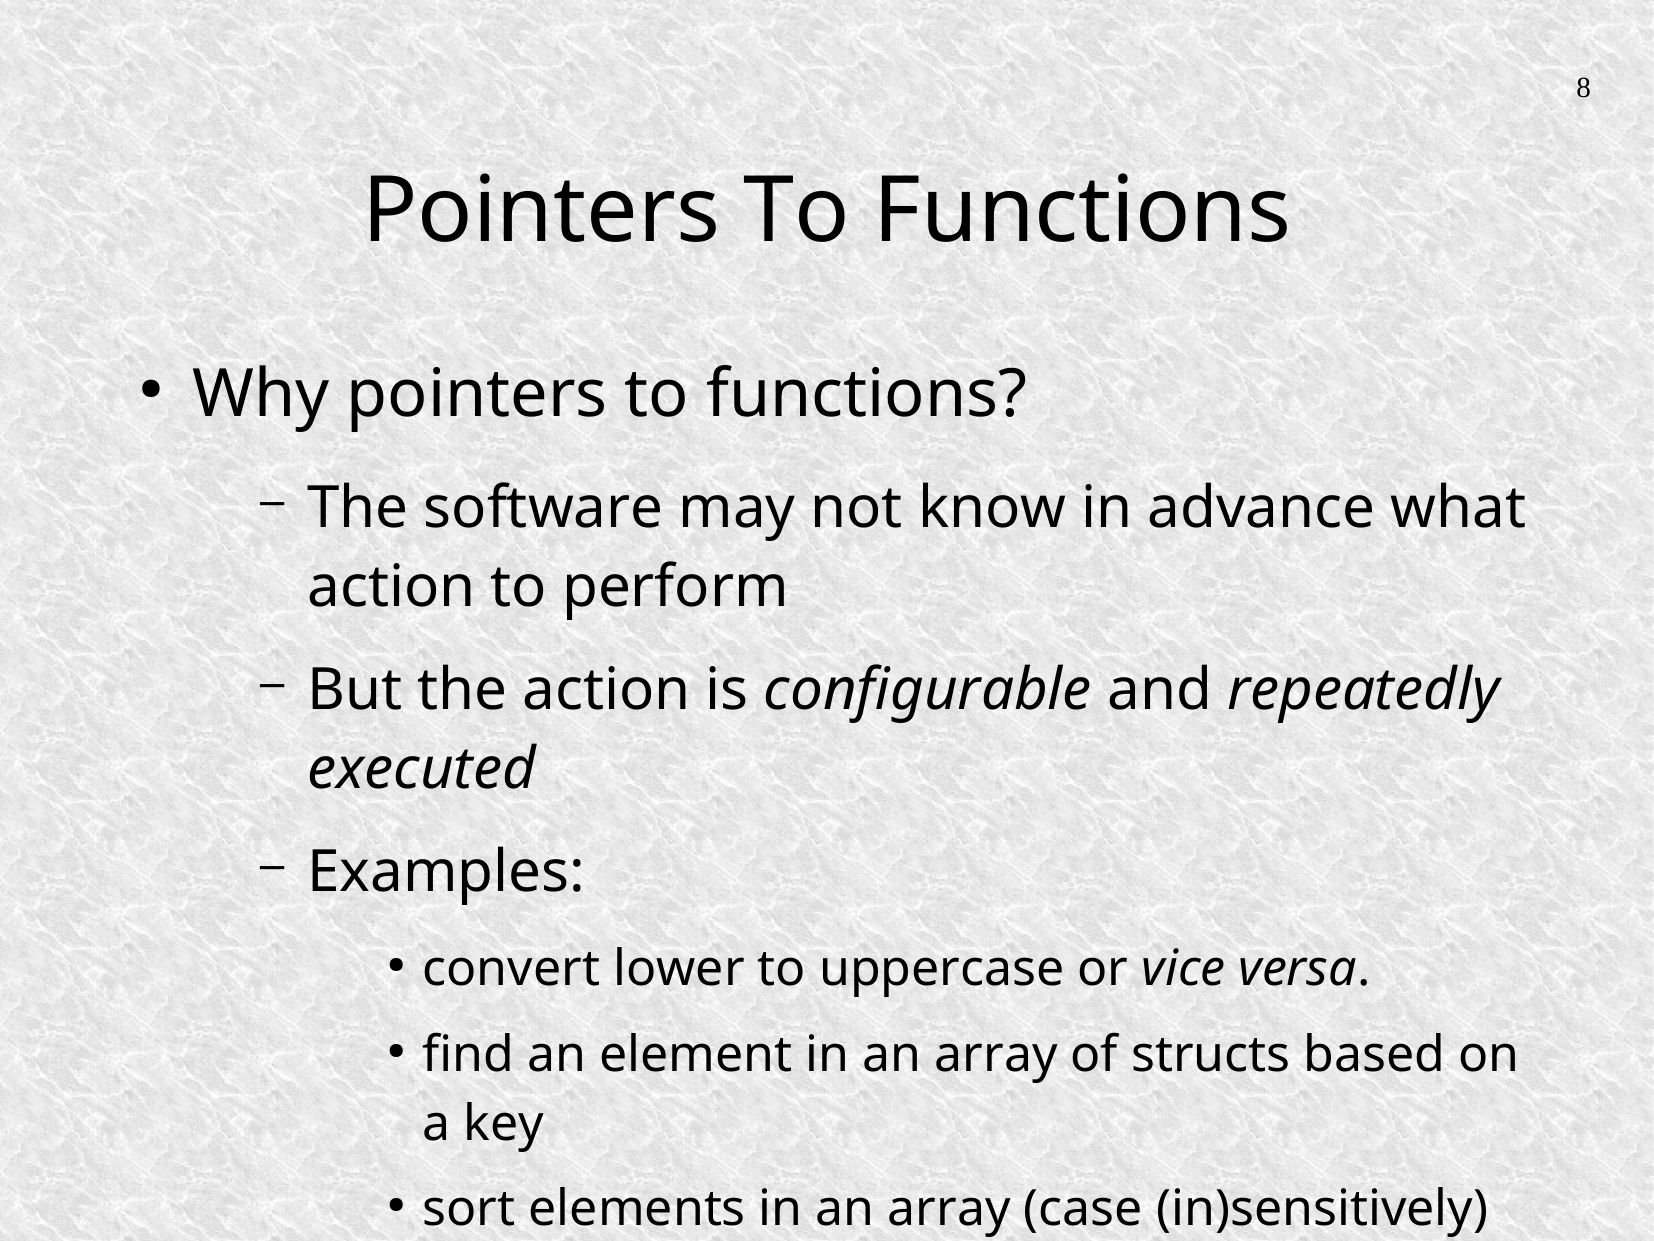

8
# Pointers To Functions
Why pointers to functions?
The software may not know in advance what action to perform
But the action is configurable and repeatedly executed
Examples:
convert lower to uppercase or vice versa.
find an element in an array of structs based on a key
sort elements in an array (case (in)sensitively)